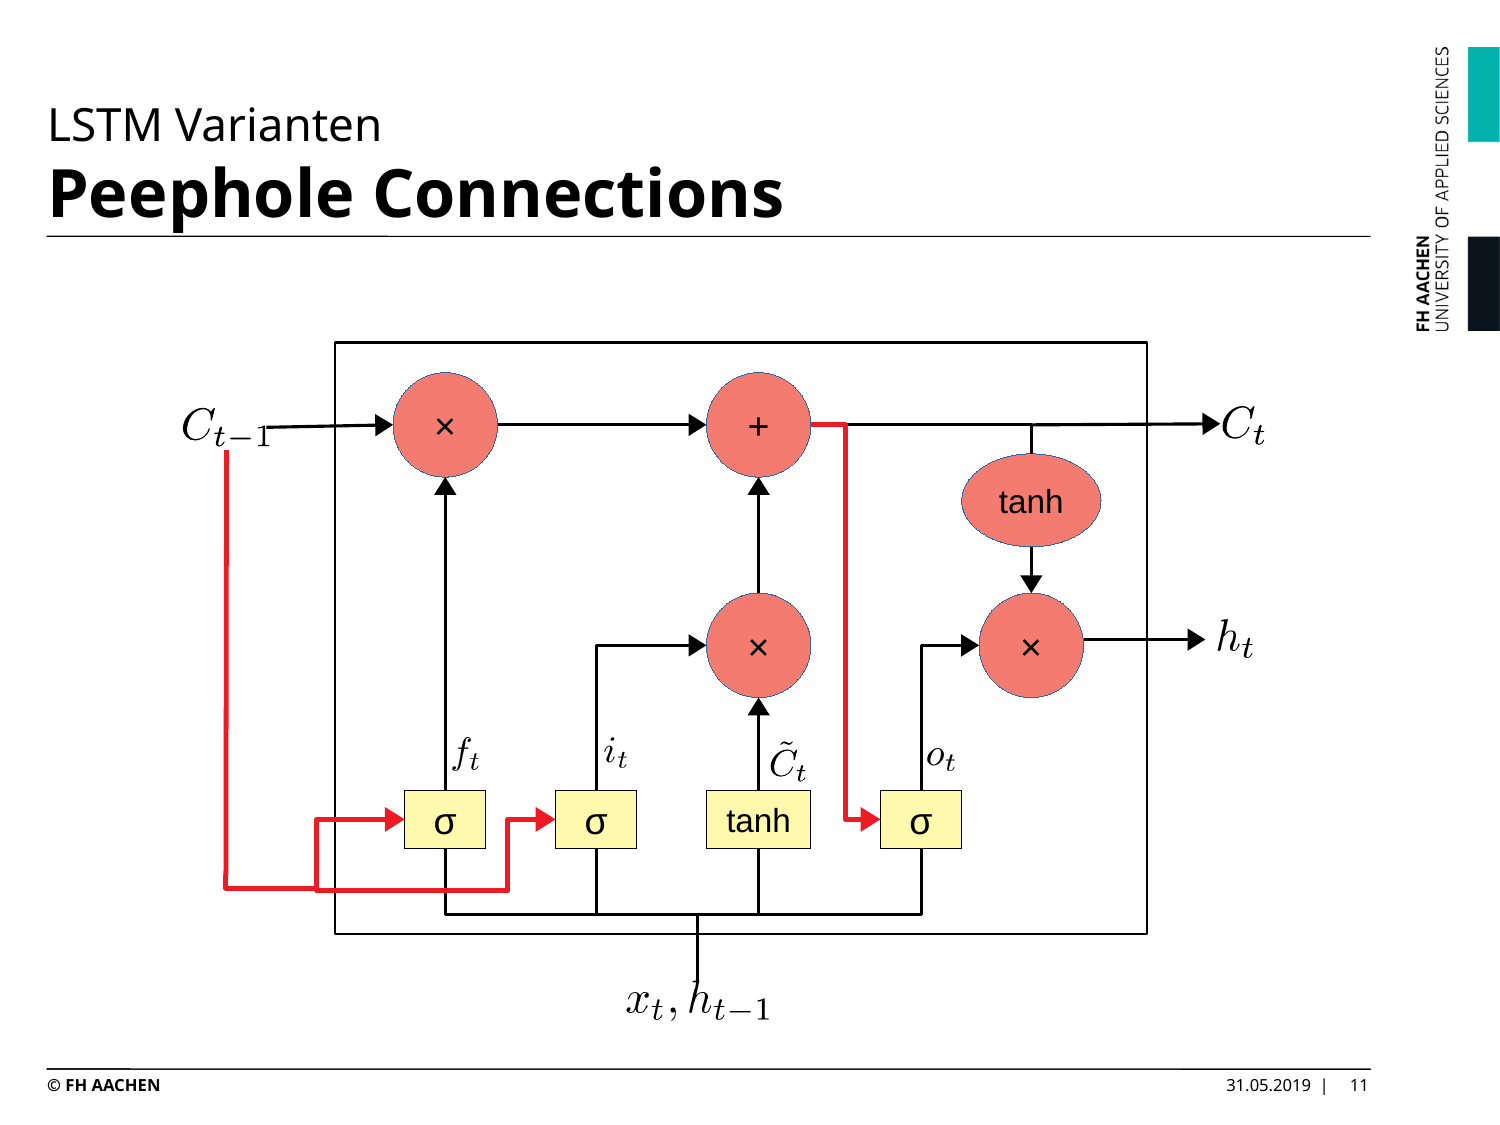

# LSTM Varianten Peephole Connections
×
+
tanh
×
×
σ
σ
tanh
σ
31.05.2019
11